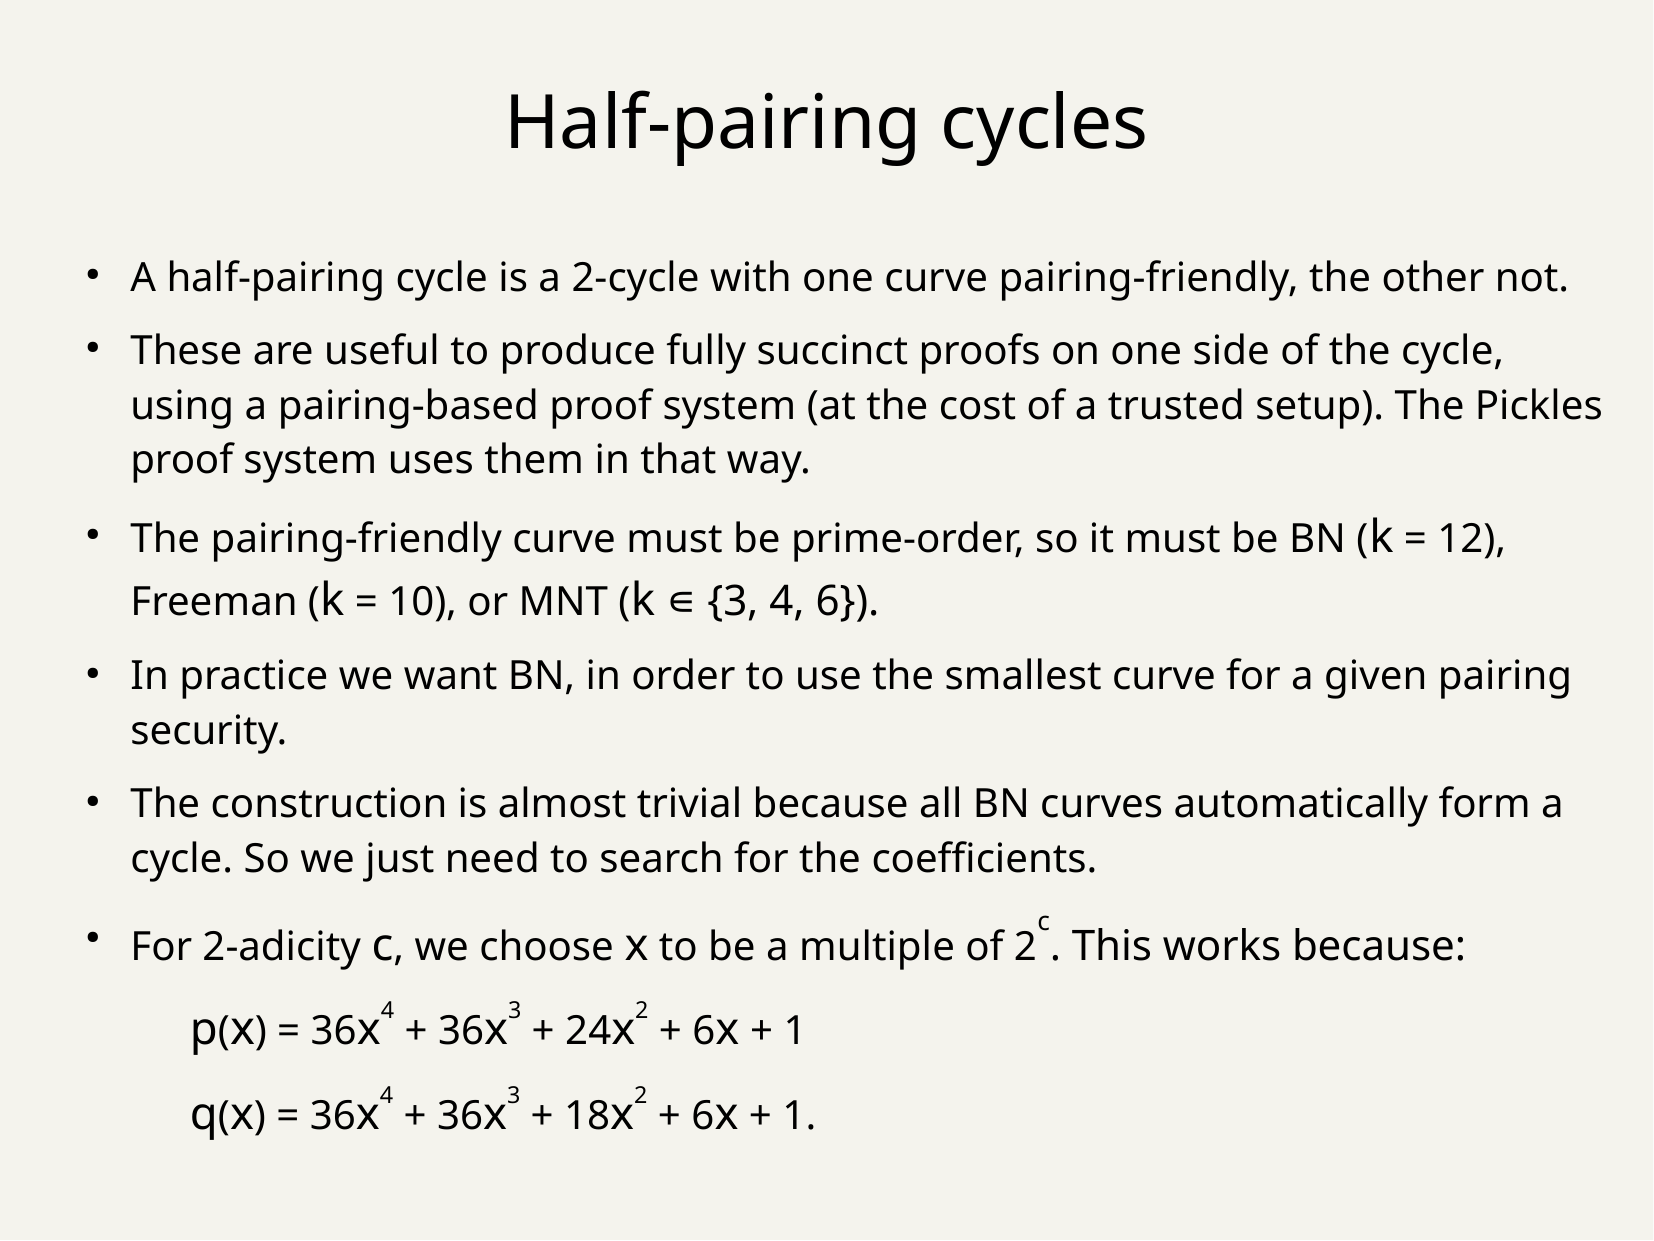

# Half-pairing cycles
A half-pairing cycle is a 2-cycle with one curve pairing-friendly, the other not.
These are useful to produce fully succinct proofs on one side of the cycle, using a pairing-based proof system (at the cost of a trusted setup). The Pickles proof system uses them in that way.
The pairing-friendly curve must be prime-order, so it must be BN (k = 12), Freeman (k = 10), or MNT (k ∊ {3, 4, 6}).
In practice we want BN, in order to use the smallest curve for a given pairing security.
The construction is almost trivial because all BN curves automatically form a cycle. So we just need to search for the coefficients.
For 2-adicity c, we choose x to be a multiple of 2c. This works because:
p(x) = 36x4 + 36x3 + 24x2 + 6x + 1
q(x) = 36x4 + 36x3 + 18x2 + 6x + 1.